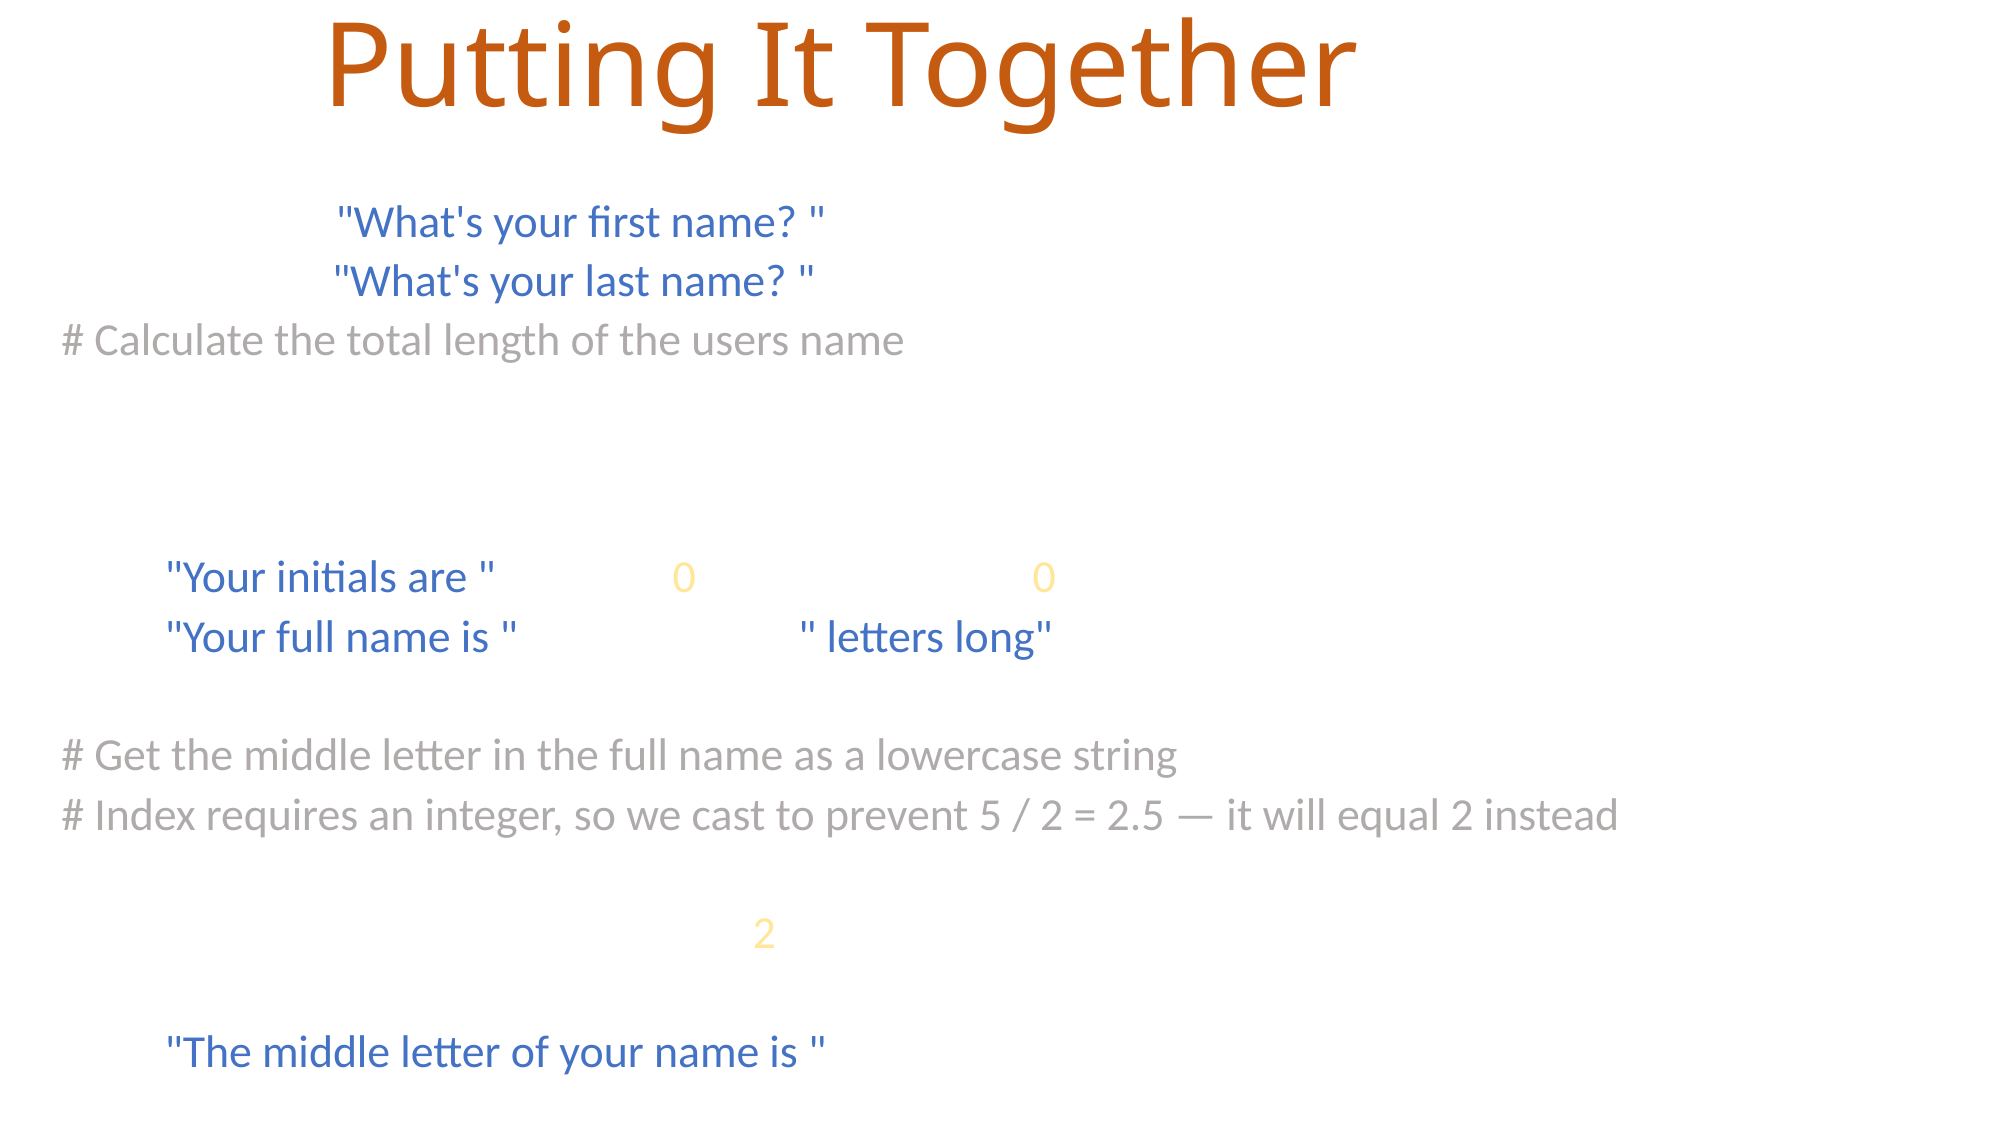

# Putting It Together
fname = input("What's your first name? ")
lname = input("What's your last name? ")
# Calculate the total length of the users name
length = len(fname) + len(lname)
# Get the first letters of each part of the name and make uppercase
print("Your initials are " + fname[0].upper() + lname[0].upper())
print("Your full name is " + str(length) + " letters long")
# Get the middle letter in the full name as a lowercase string
# Index requires an integer, so we cast to prevent 5 / 2 = 2.5 — it will equal 2 instead
fullname = fname + lname
middle_letter = fullname[int(length / 2)].lower()
print("The middle letter of your name is " + middle_letter)